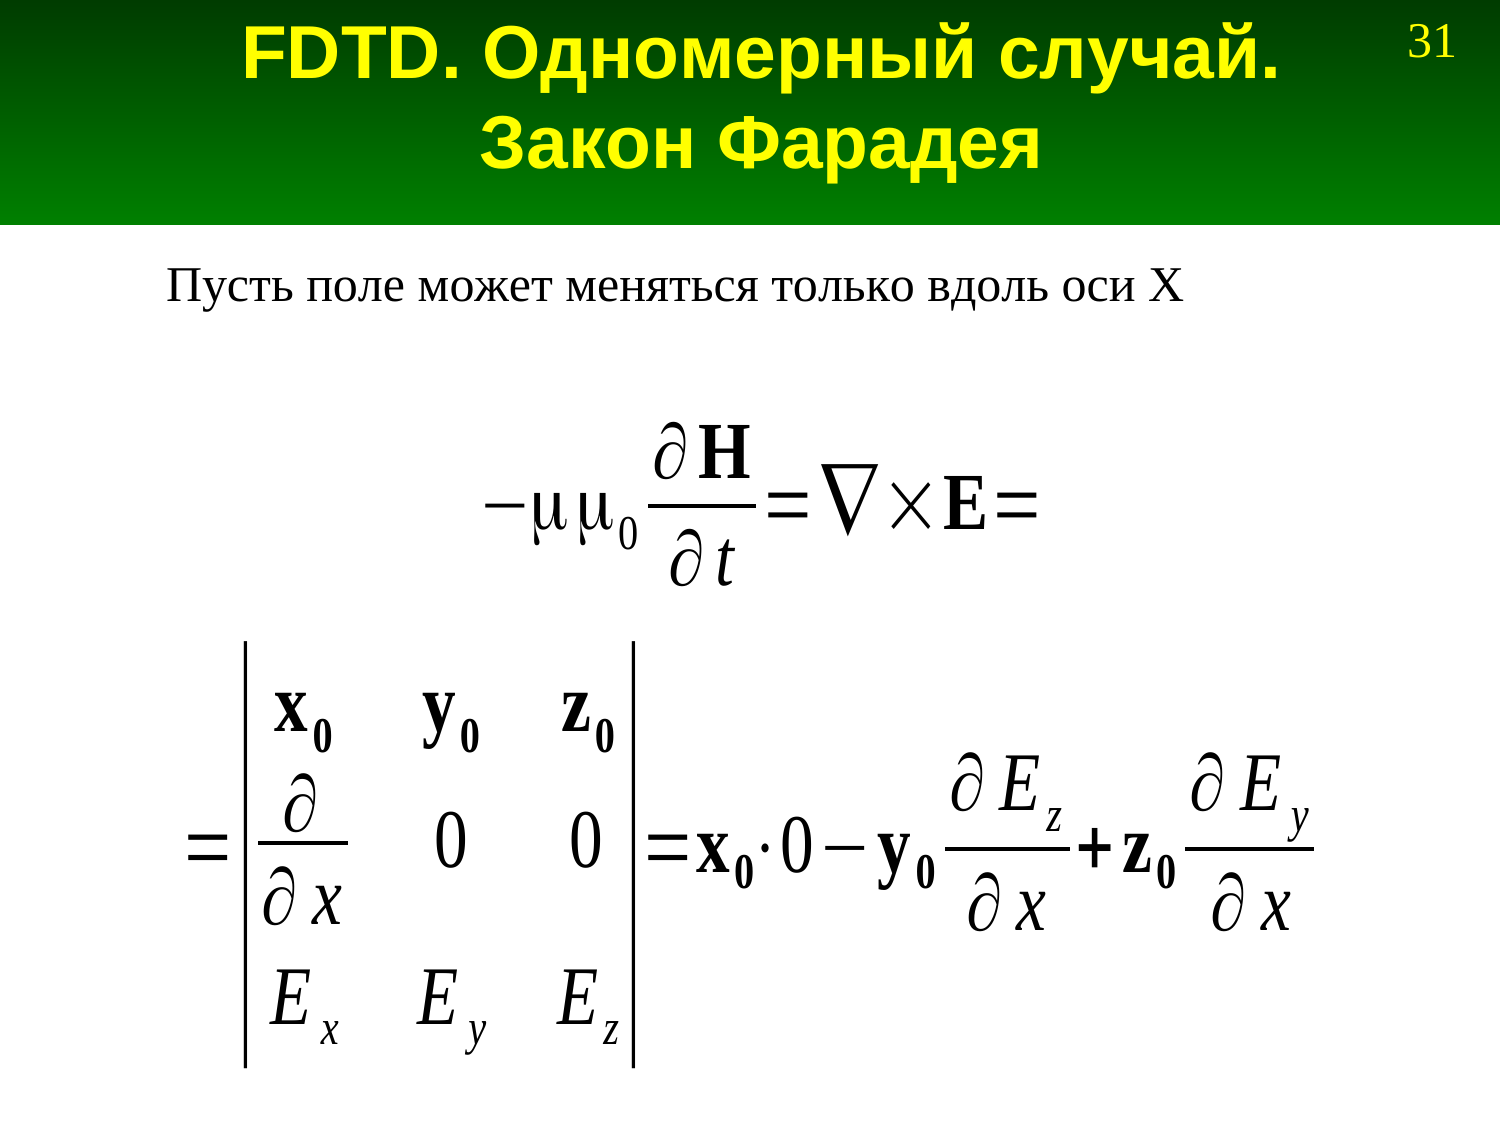

# FDTD. Одномерный случай. Закон Фарадея
Пусть поле может меняться только вдоль оси X